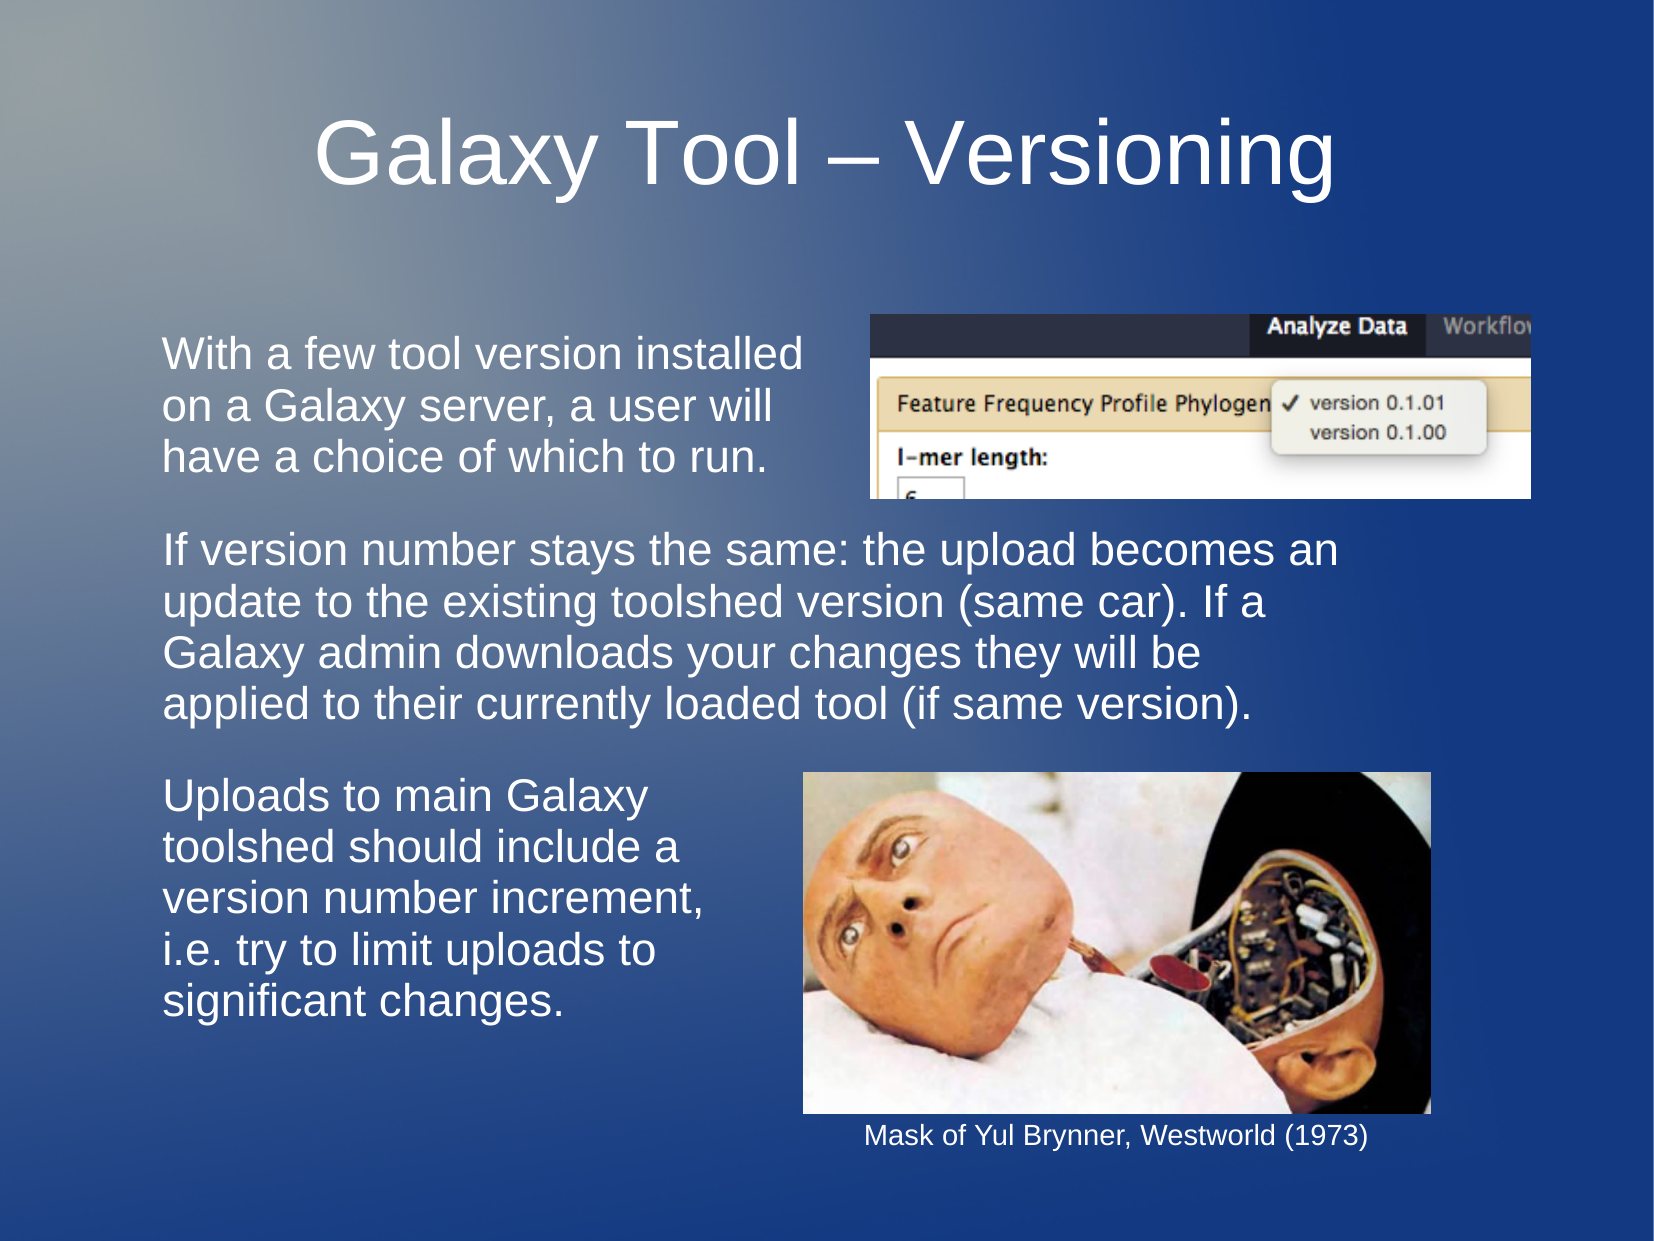

# Galaxy Tool – Versioning
With a few tool version installed on a Galaxy server, a user will have a choice of which to run.
If version number stays the same: the upload becomes an update to the existing toolshed version (same car). If a Galaxy admin downloads your changes they will be applied to their currently loaded tool (if same version).
Uploads to main Galaxy toolshed should include a version number increment, i.e. try to limit uploads to significant changes.
Mask of Yul Brynner, Westworld (1973)